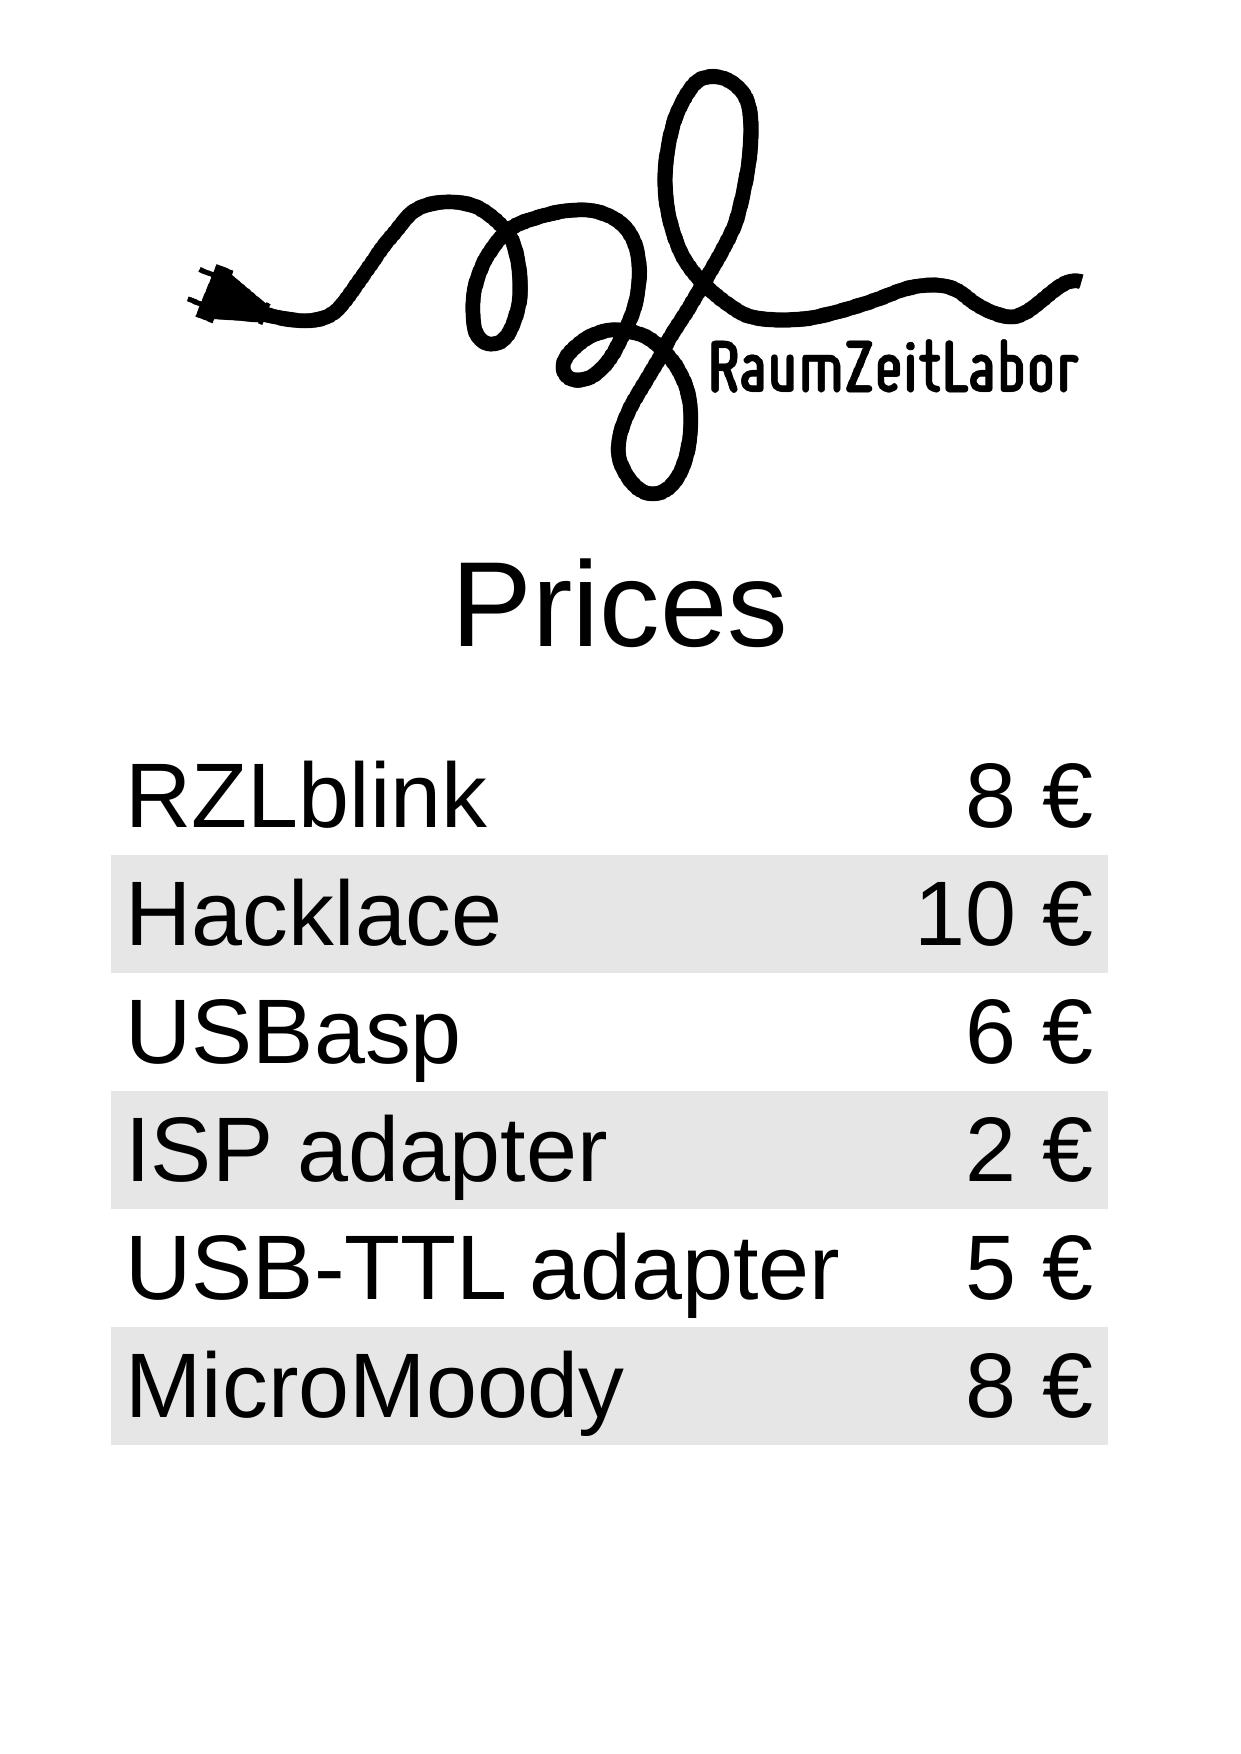

# Prices
| RZLblink | 8 € |
| --- | --- |
| Hacklace | 10 € |
| USBasp | 6 € |
| ISP adapter | 2 € |
| USB-TTL adapter | 5 € |
| MicroMoody | 8 € |